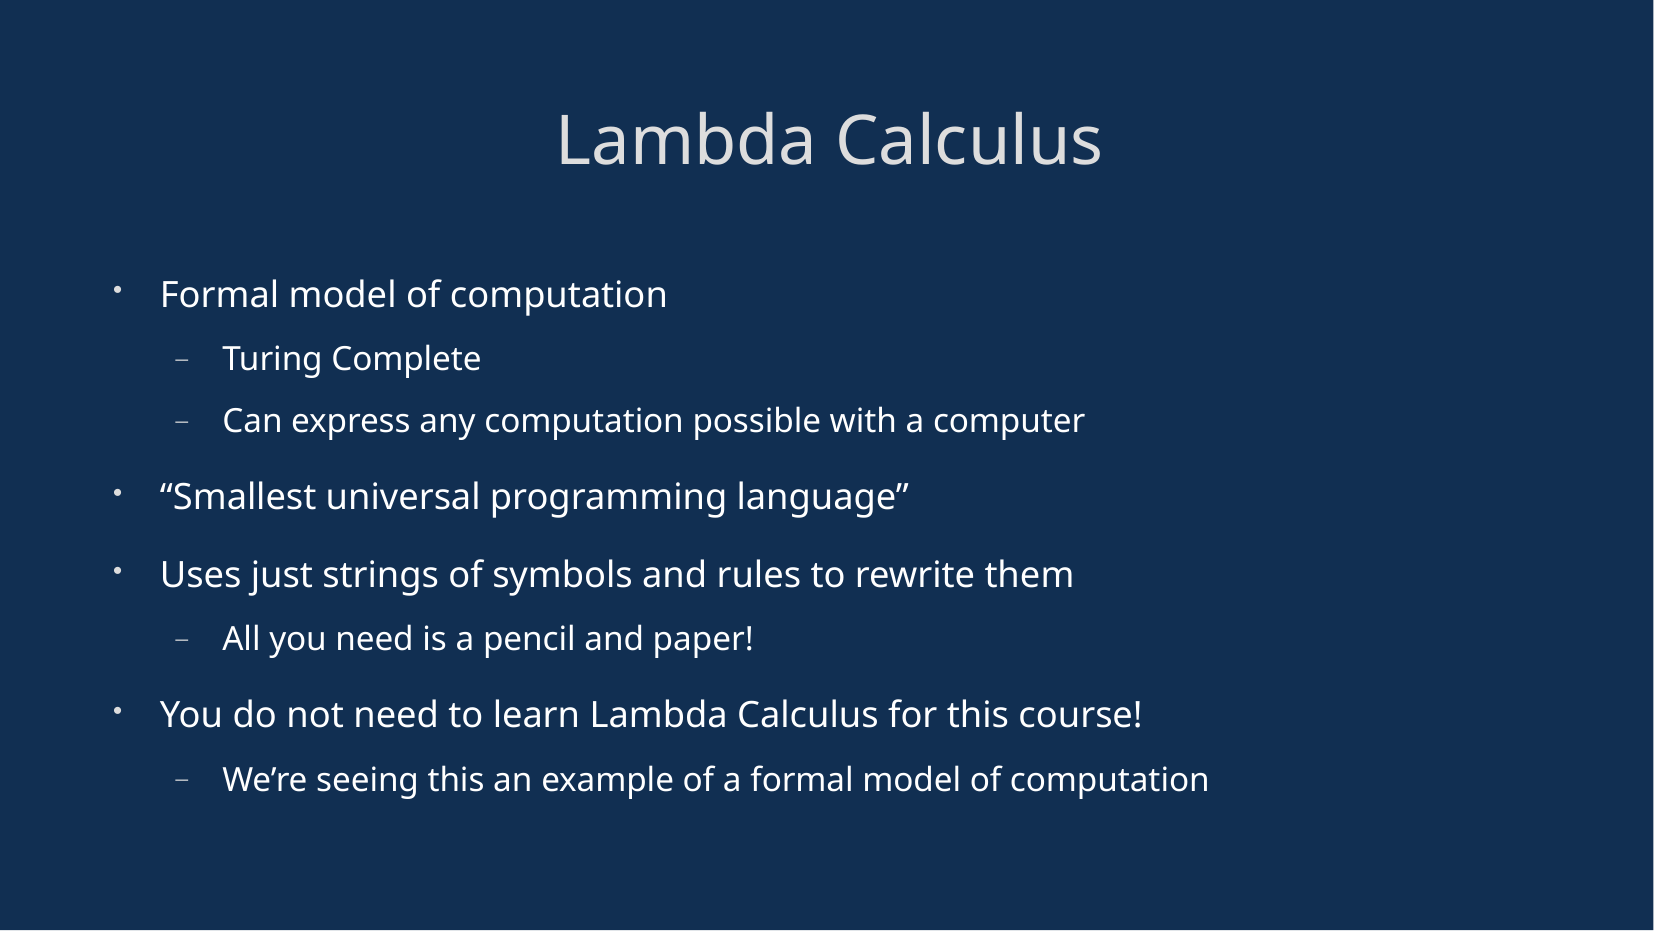

# Lambda Calculus
Formal model of computation
Turing Complete
Can express any computation possible with a computer
“Smallest universal programming language”
Uses just strings of symbols and rules to rewrite them
All you need is a pencil and paper!
You do not need to learn Lambda Calculus for this course!
We’re seeing this an example of a formal model of computation